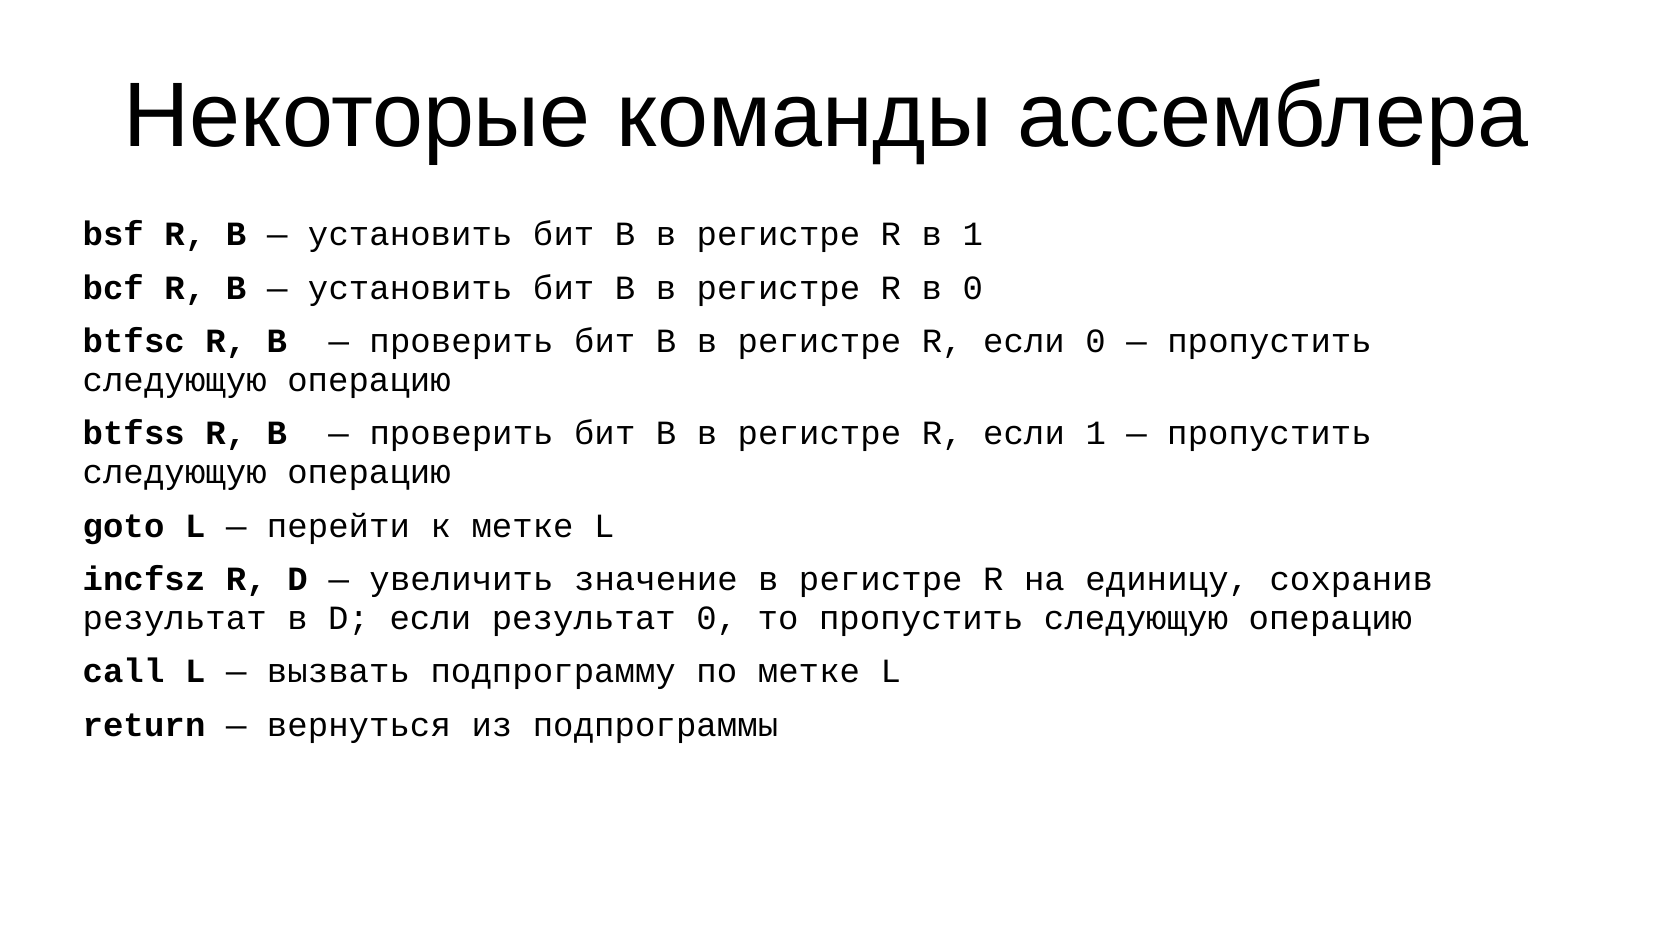

# Некоторые команды ассемблера
bsf R, B — установить бит B в регистре R в 1
bcf R, B — установить бит B в регистре R в 0
btfsc R, B — проверить бит B в регистре R, если 0 — пропустить следующую операцию
btfss R, B — проверить бит B в регистре R, если 1 — пропустить следующую операцию
goto L — перейти к метке L
incfsz R, D — увеличить значение в регистре R на единицу, сохранив результат в D; если результат 0, то пропустить следующую операцию
call L — вызвать подпрограмму по метке L
return — вернуться из подпрограммы